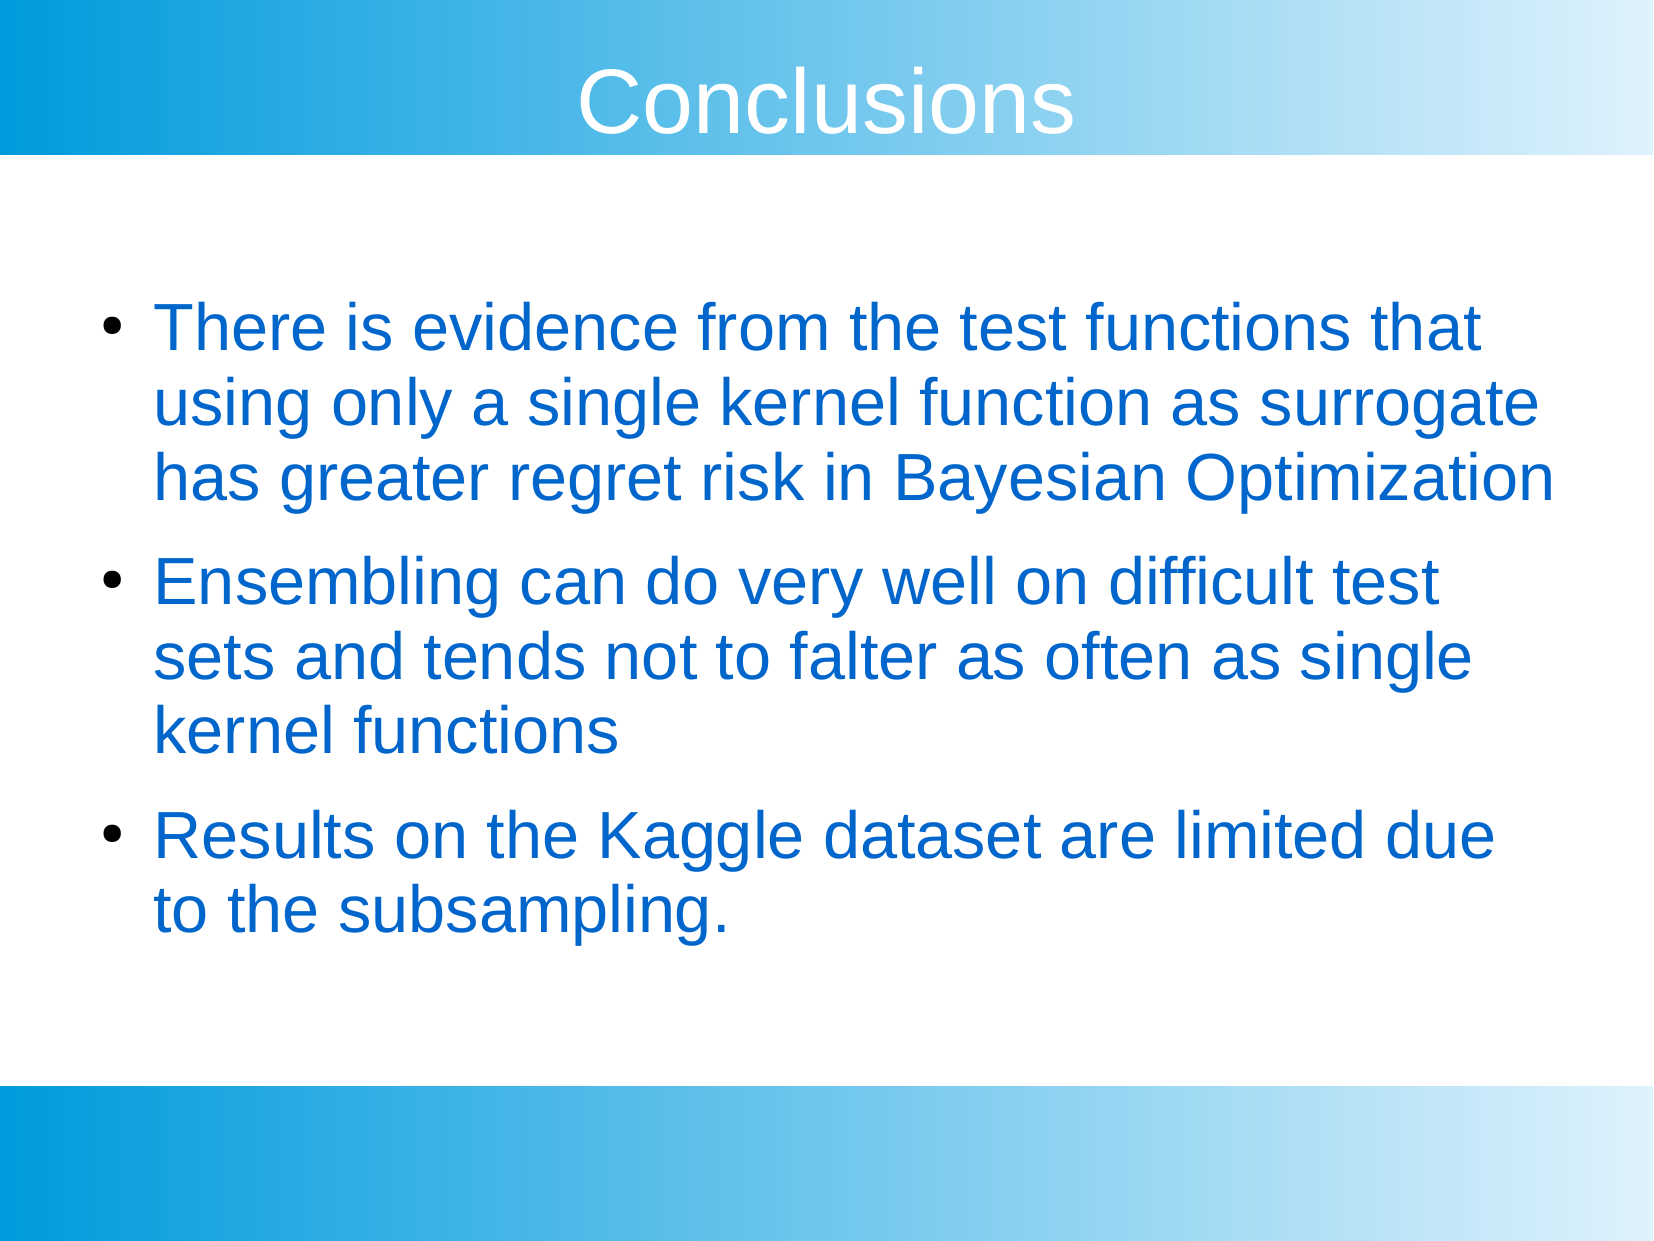

# Conclusions
There is evidence from the test functions that using only a single kernel function as surrogate has greater regret risk in Bayesian Optimization
Ensembling can do very well on difficult test sets and tends not to falter as often as single kernel functions
Results on the Kaggle dataset are limited due to the subsampling.